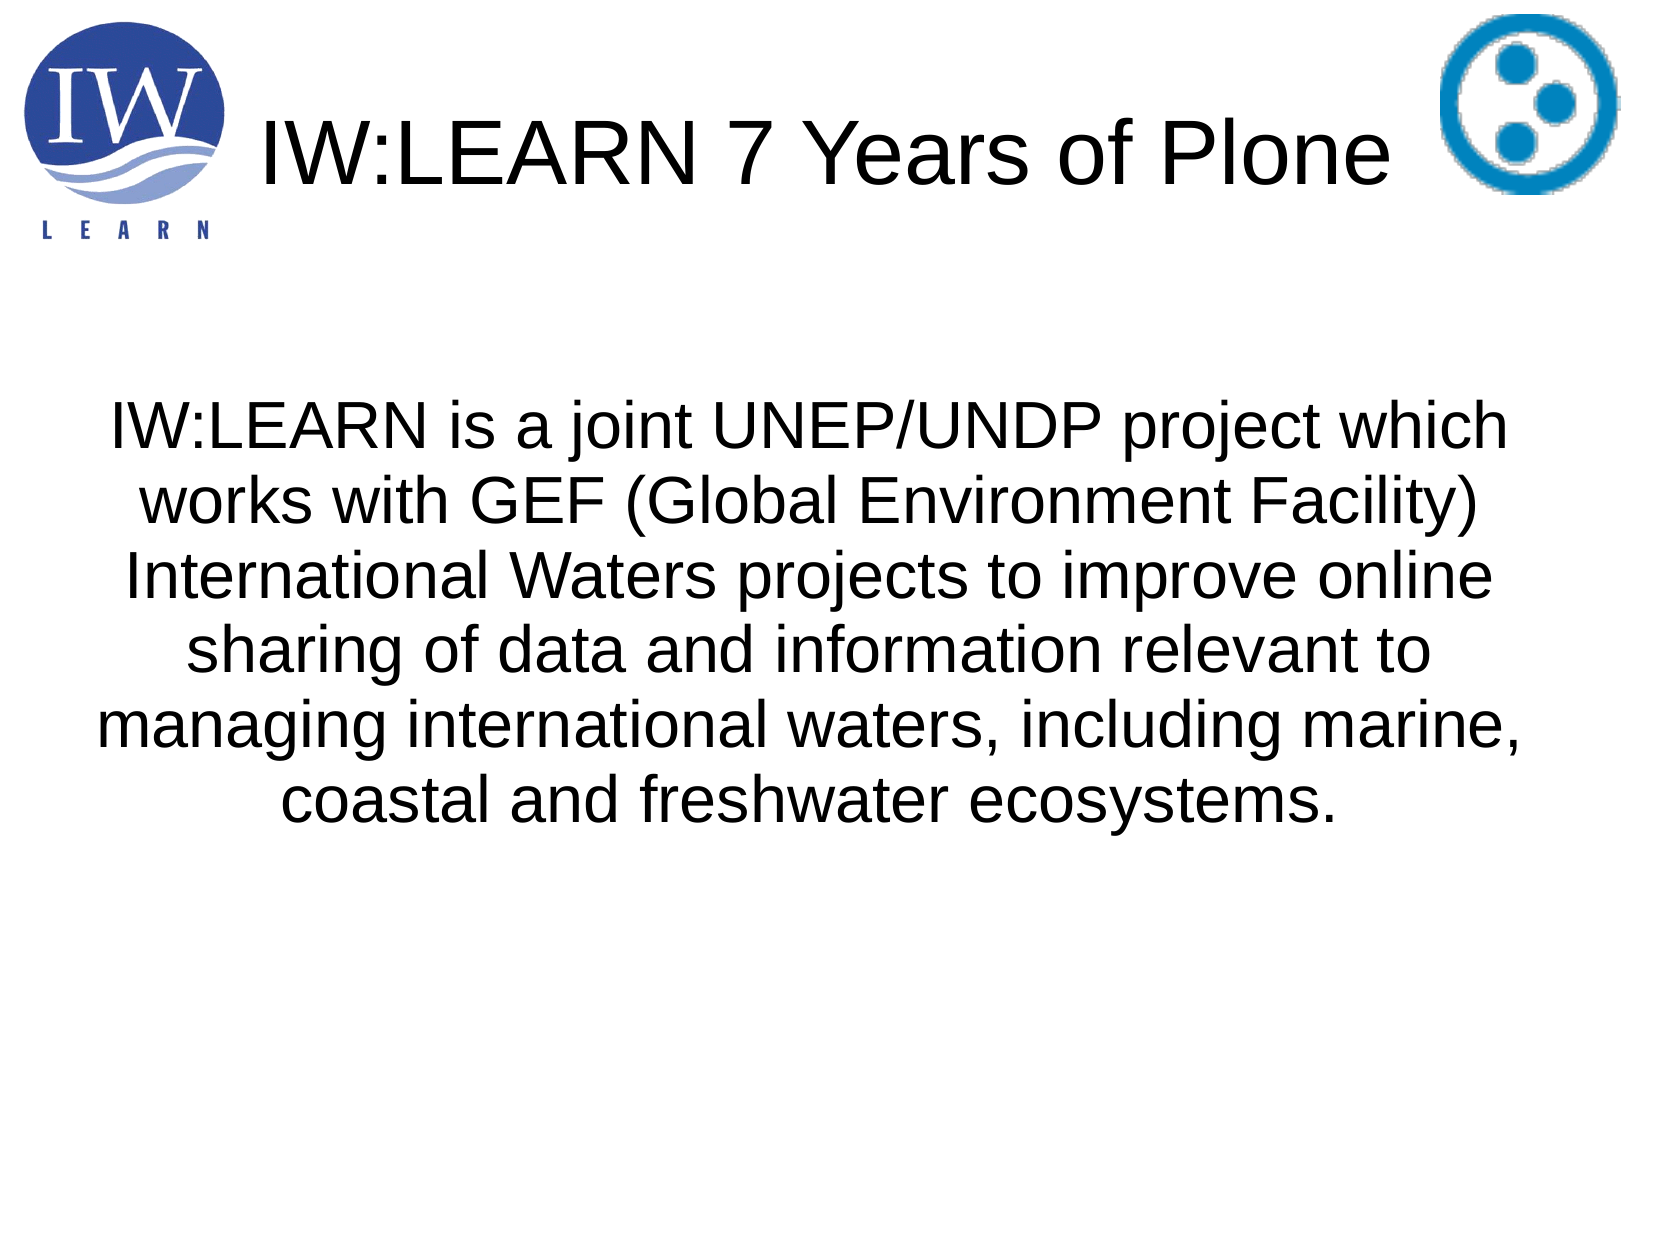

# IW:LEARN 7 Years of Plone
IW:LEARN is a joint UNEP/UNDP project which works with GEF (Global Environment Facility) International Waters projects to improve online sharing of data and information relevant to managing international waters, including marine, coastal and freshwater ecosystems.